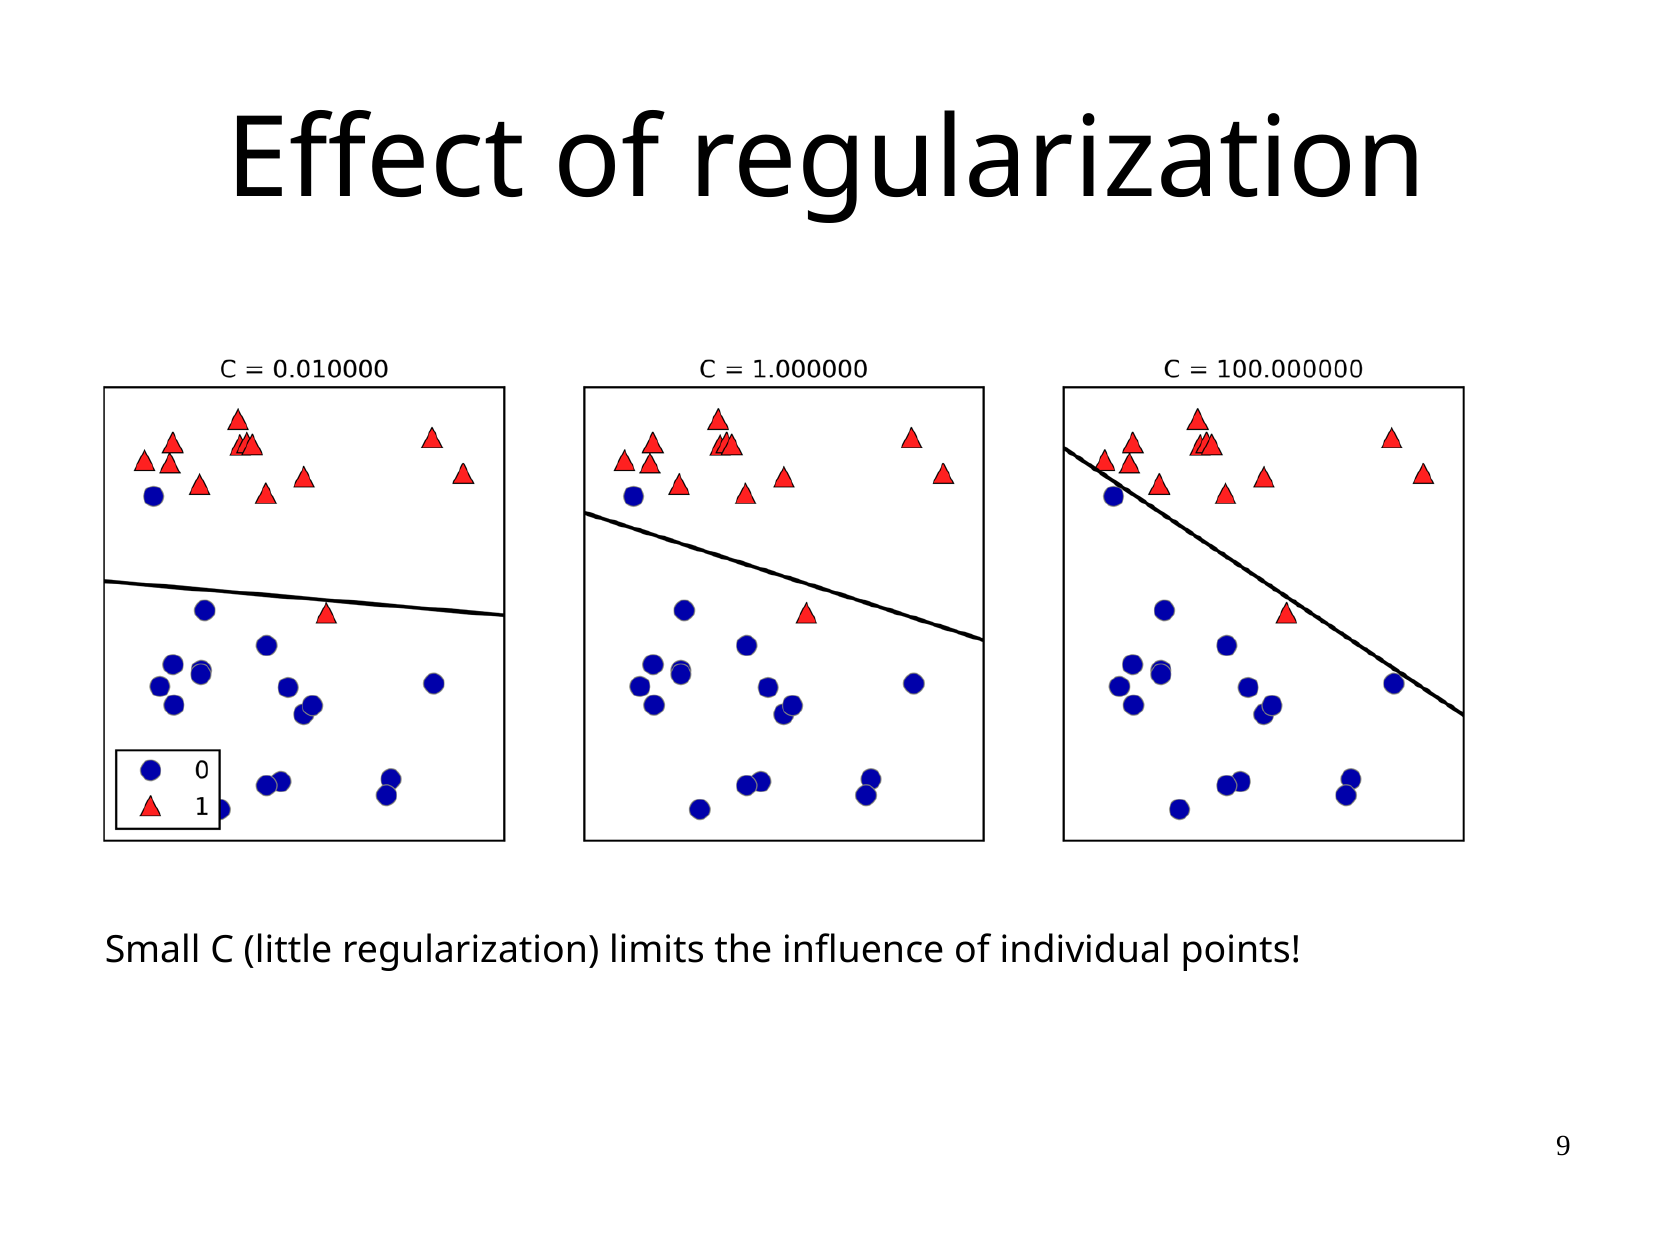

# Effect of regularization
Small C (little regularization) limits the influence of individual points!
9